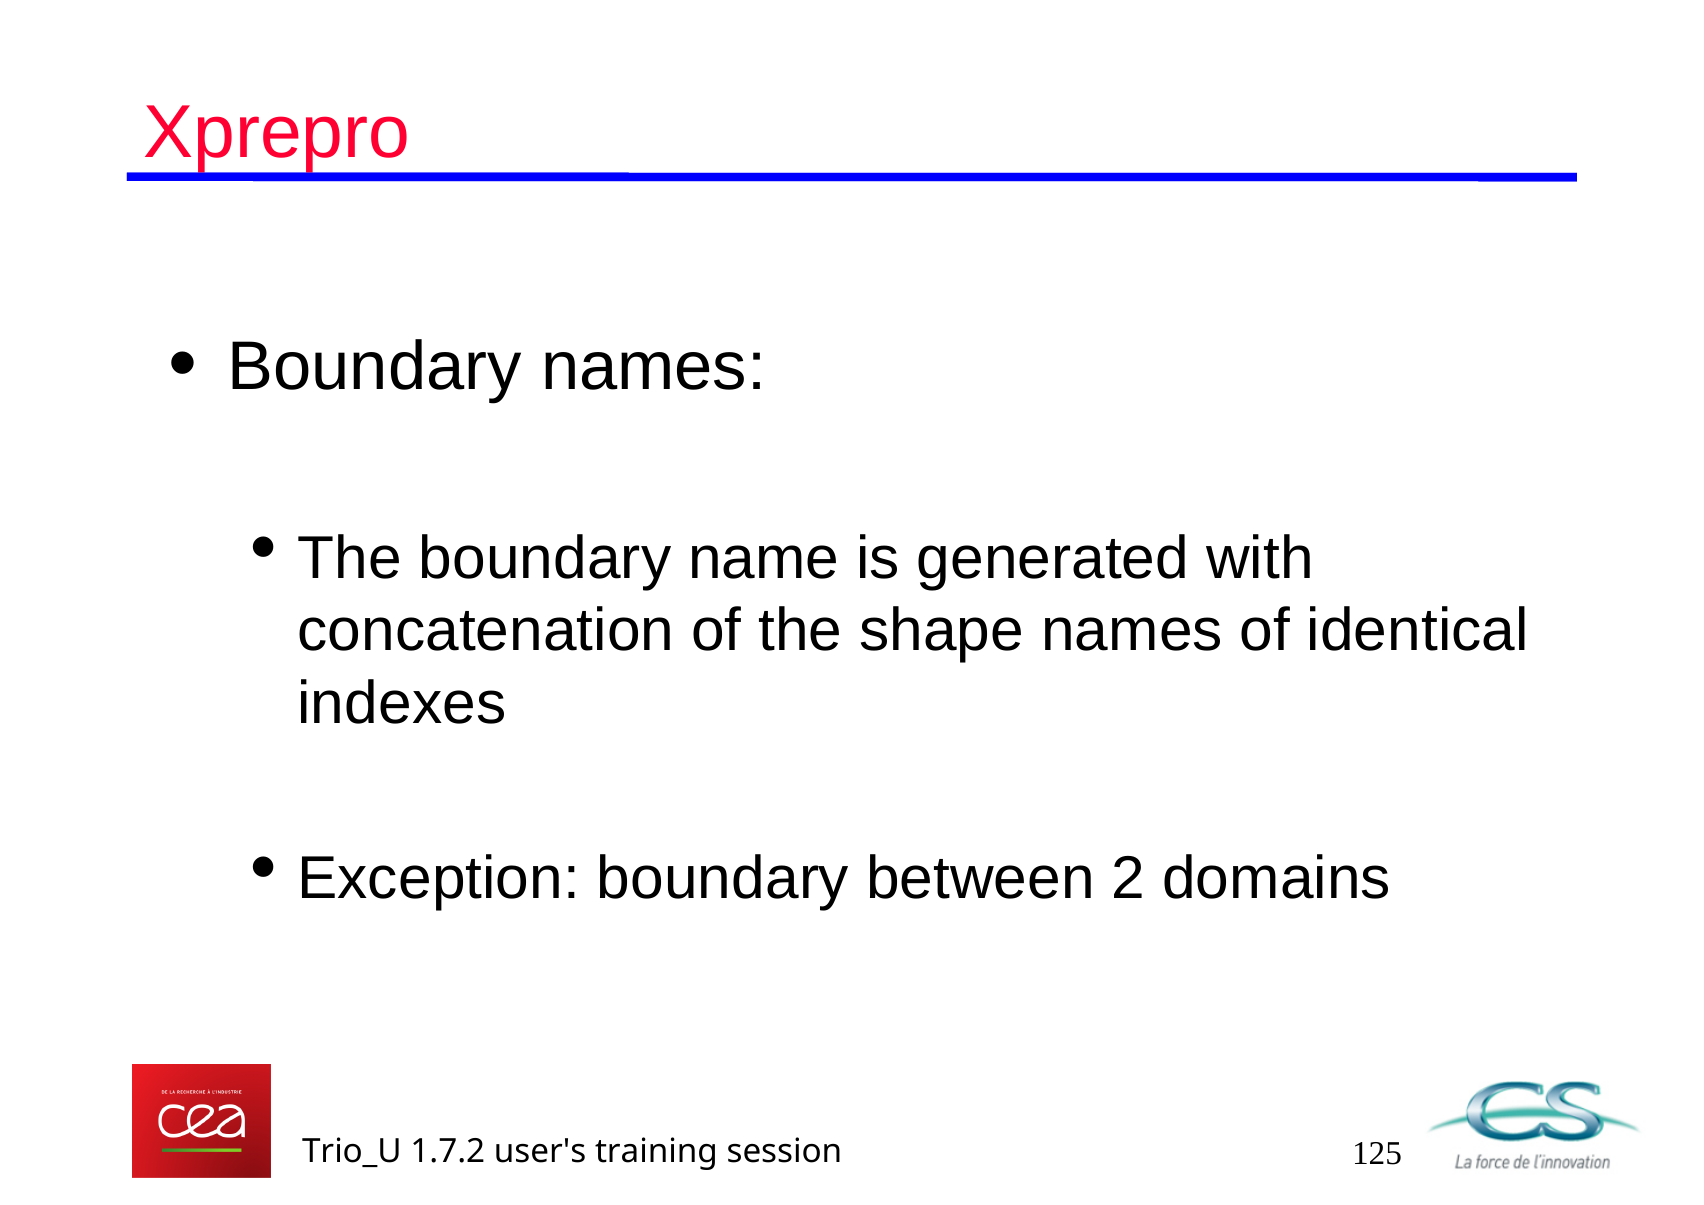

# Xprepro
Boundary names:
The boundary name is generated with concatenation of the shape names of identical indexes
Exception: boundary between 2 domains
Trio_U 1.7.2 user's training session
125